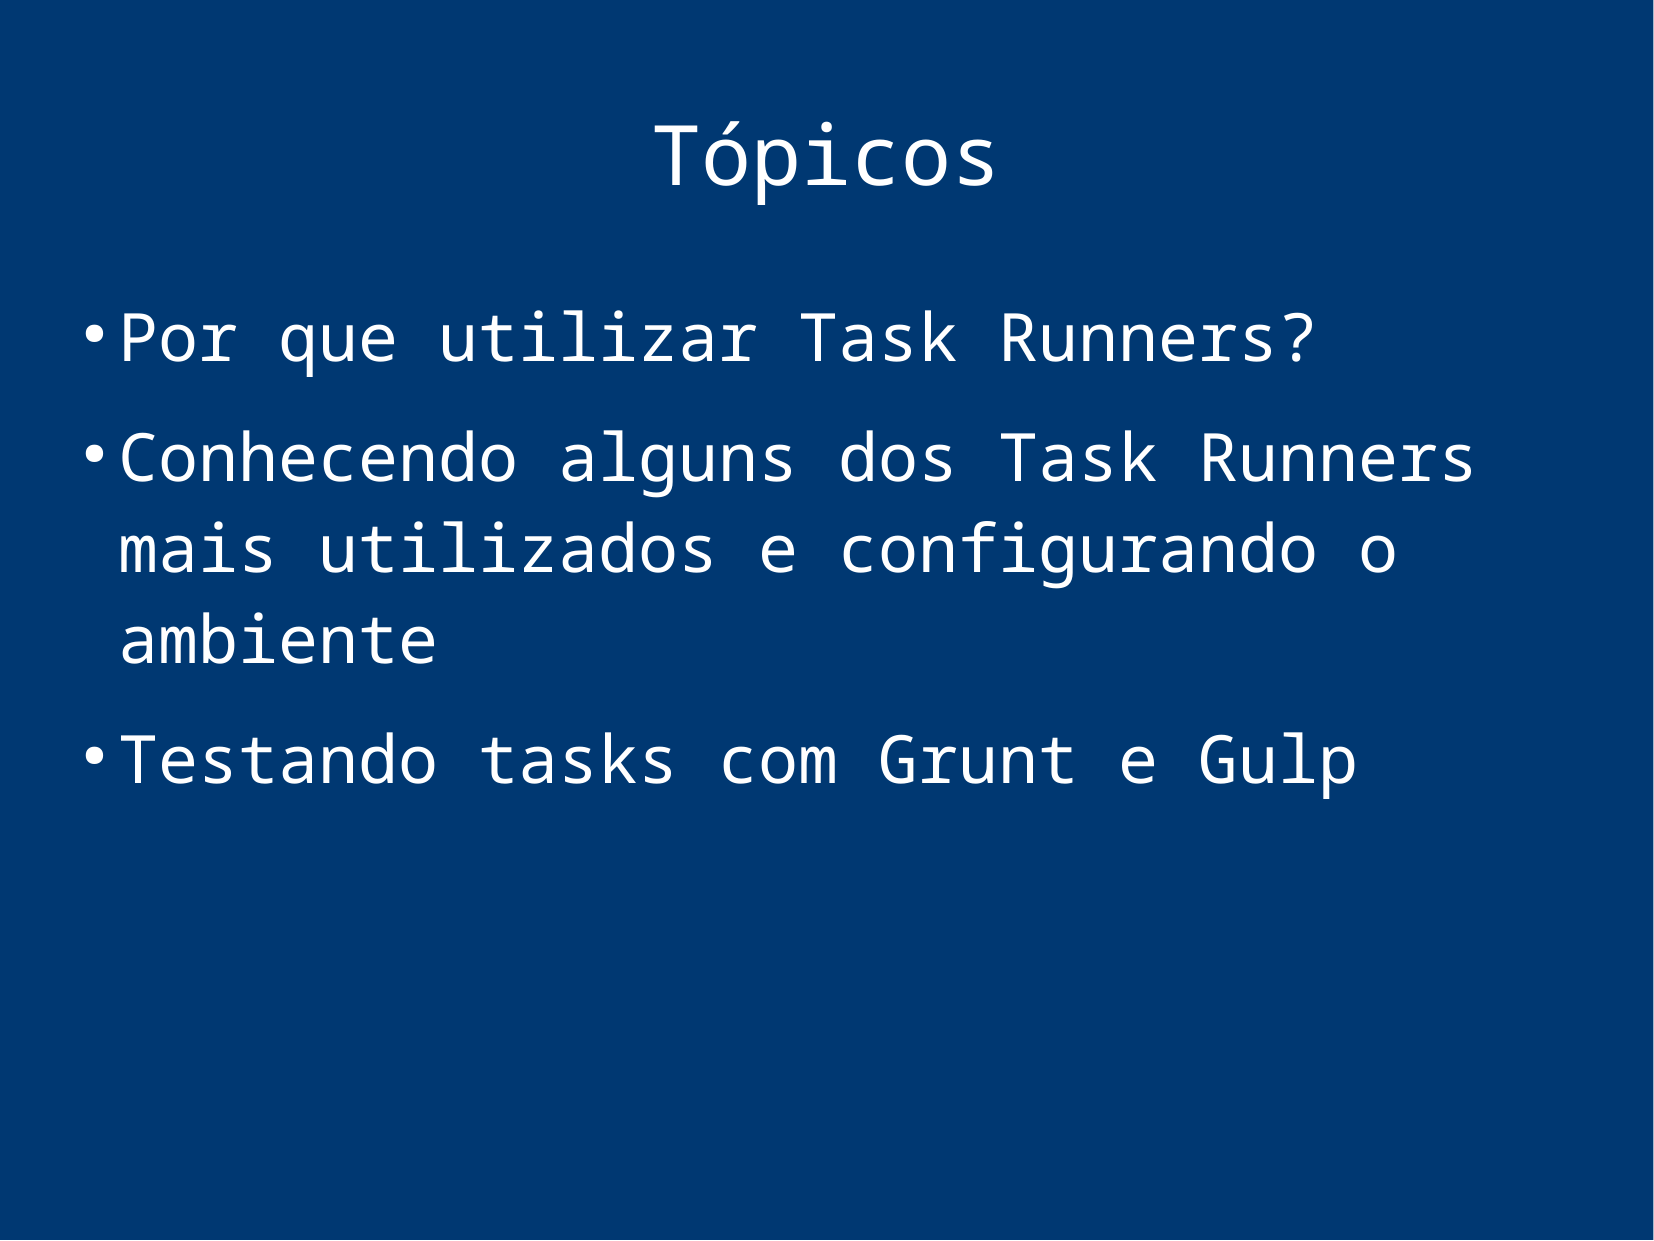

# Tópicos
Por que utilizar Task Runners?
Conhecendo alguns dos Task Runners mais utilizados e configurando o ambiente
Testando tasks com Grunt e Gulp